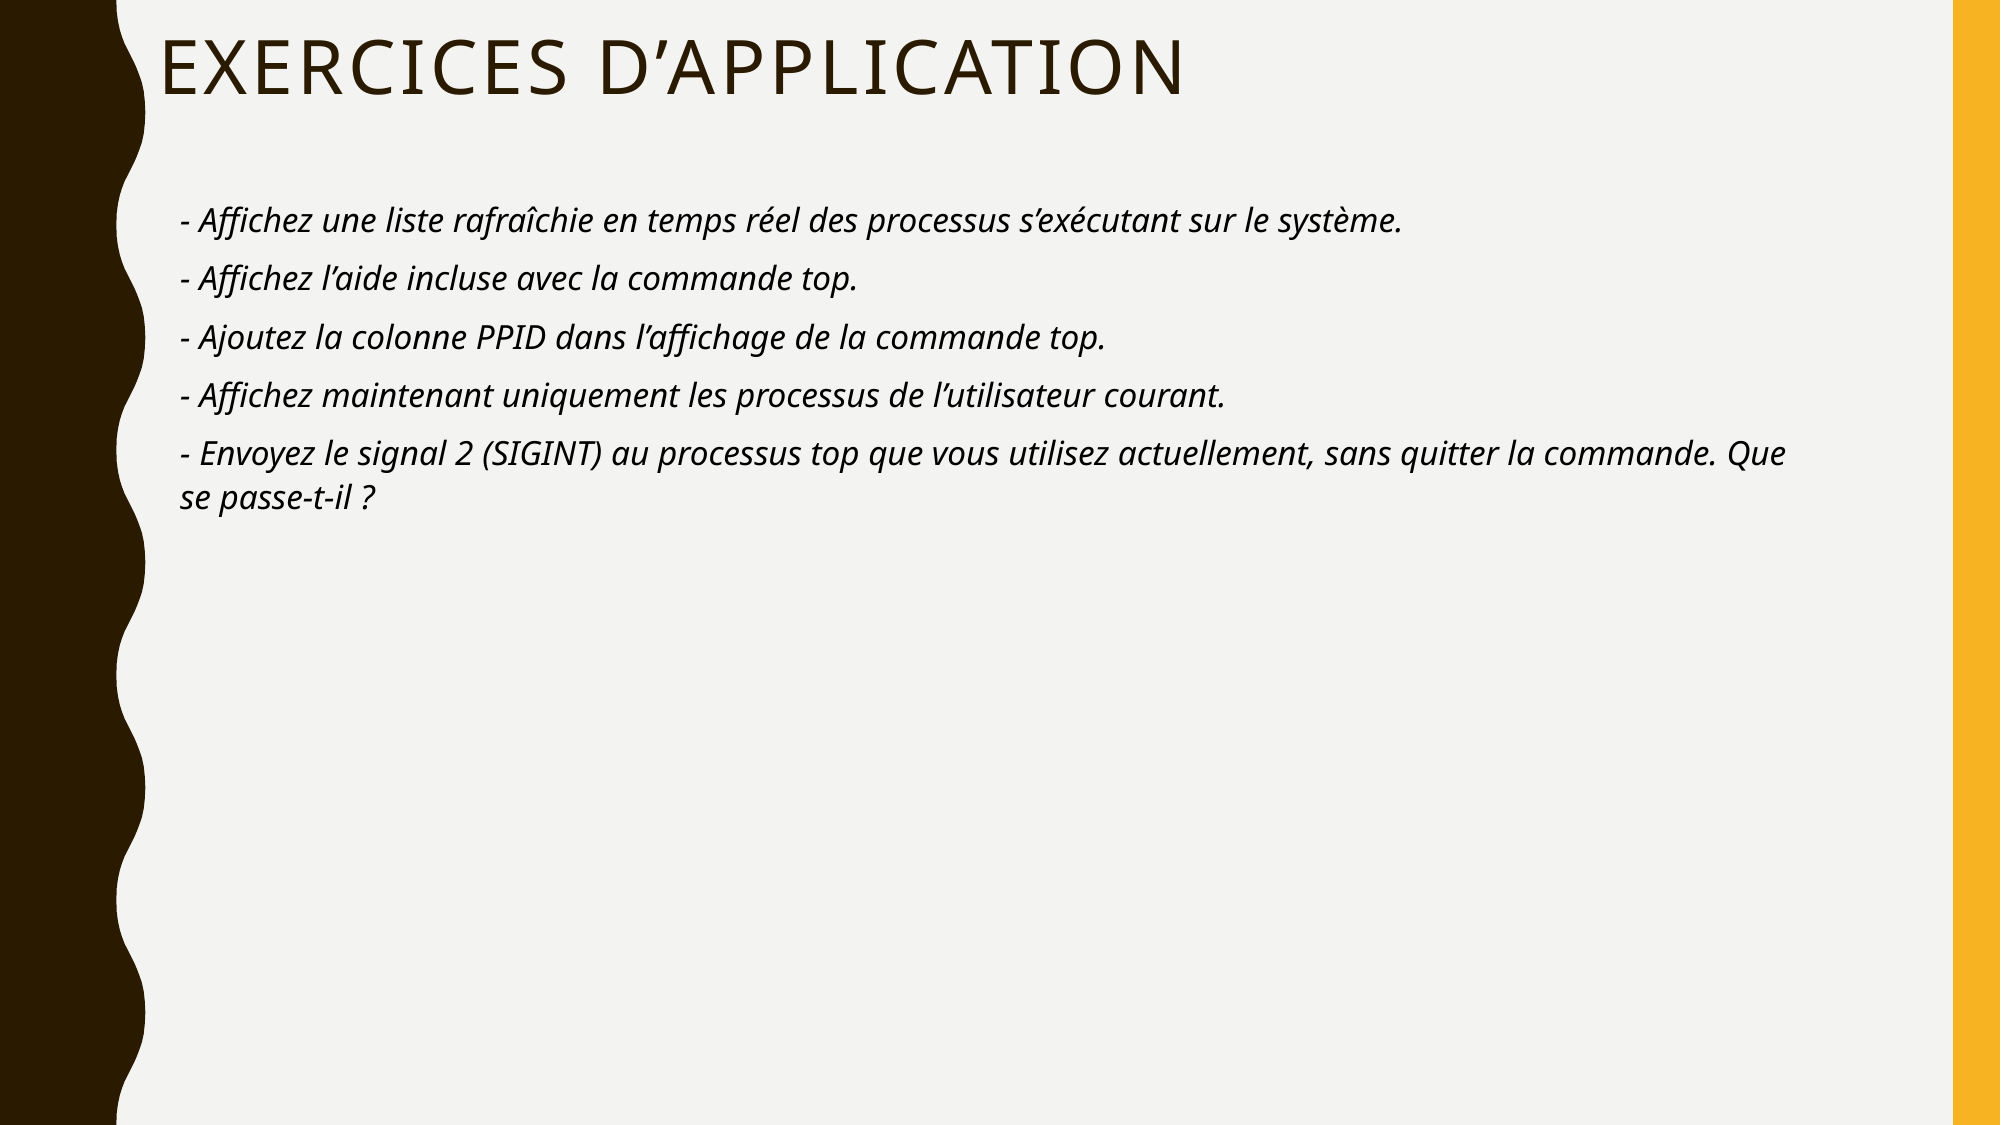

# EXERCICES D’APPLICATION
- Affichez une liste rafraîchie en temps réel des processus s’exécutant sur le système.
- Affichez l’aide incluse avec la commande top.
- Ajoutez la colonne PPID dans l’affichage de la commande top.
- Affichez maintenant uniquement les processus de l’utilisateur courant.
- Envoyez le signal 2 (SIGINT) au processus top que vous utilisez actuellement, sans quitter la commande. Que se passe-t-il ?